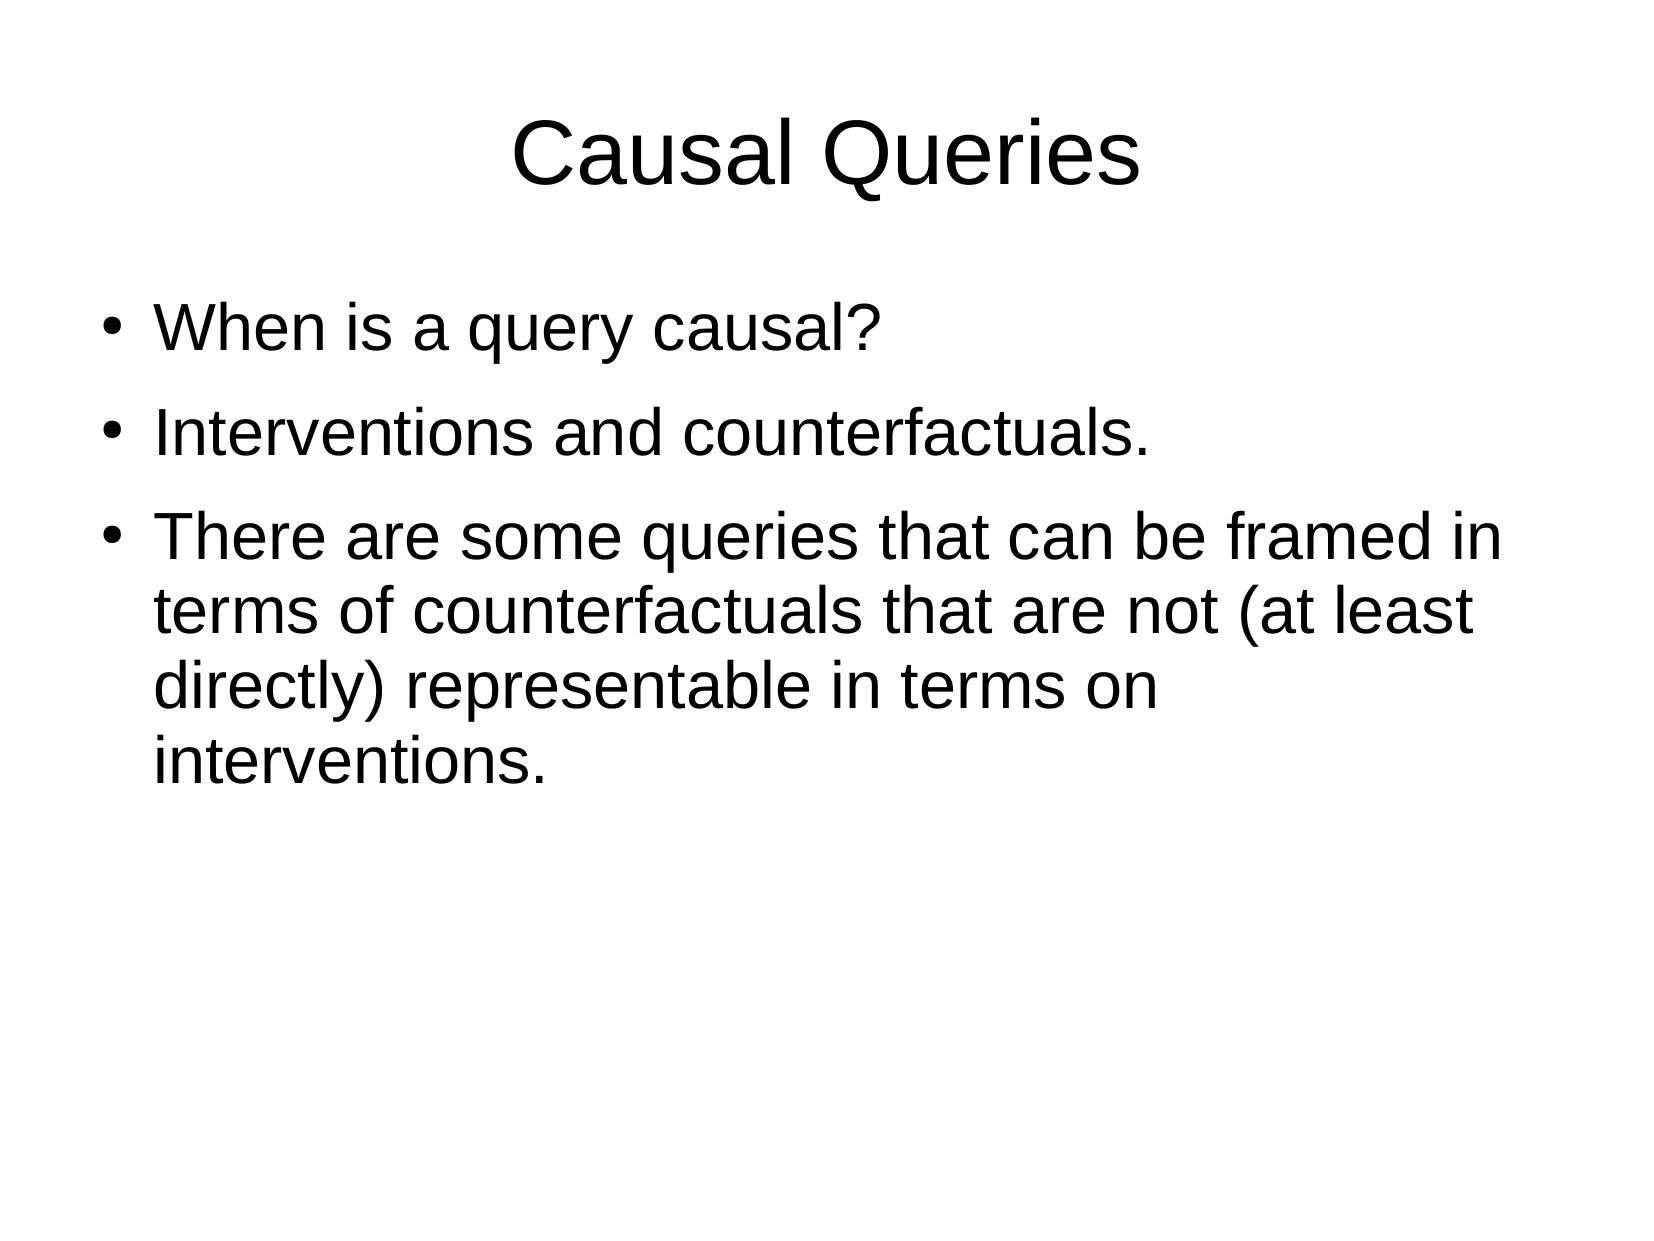

# Causal Queries
When is a query causal?
Interventions and counterfactuals.
There are some queries that can be framed in terms of counterfactuals that are not (at least directly) representable in terms on interventions.